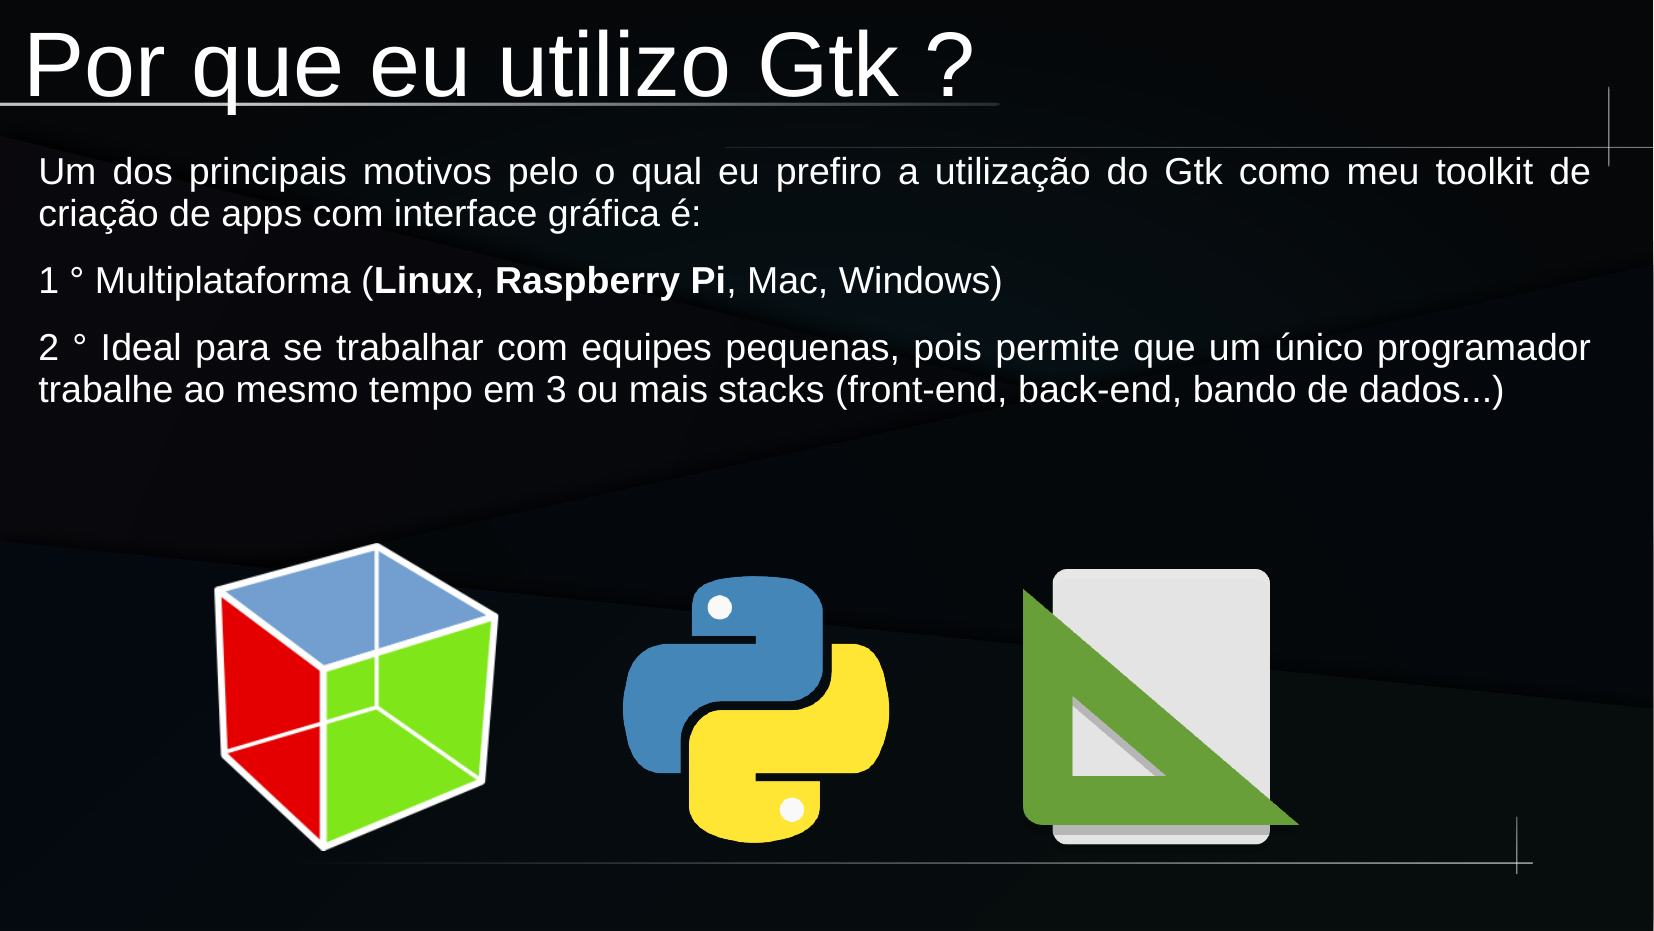

# Por que eu utilizo Gtk ?
Um dos principais motivos pelo o qual eu prefiro a utilização do Gtk como meu toolkit de criação de apps com interface gráfica é:
1 ° Multiplataforma (Linux, Raspberry Pi, Mac, Windows)
2 ° Ideal para se trabalhar com equipes pequenas, pois permite que um único programador trabalhe ao mesmo tempo em 3 ou mais stacks (front-end, back-end, bando de dados...)